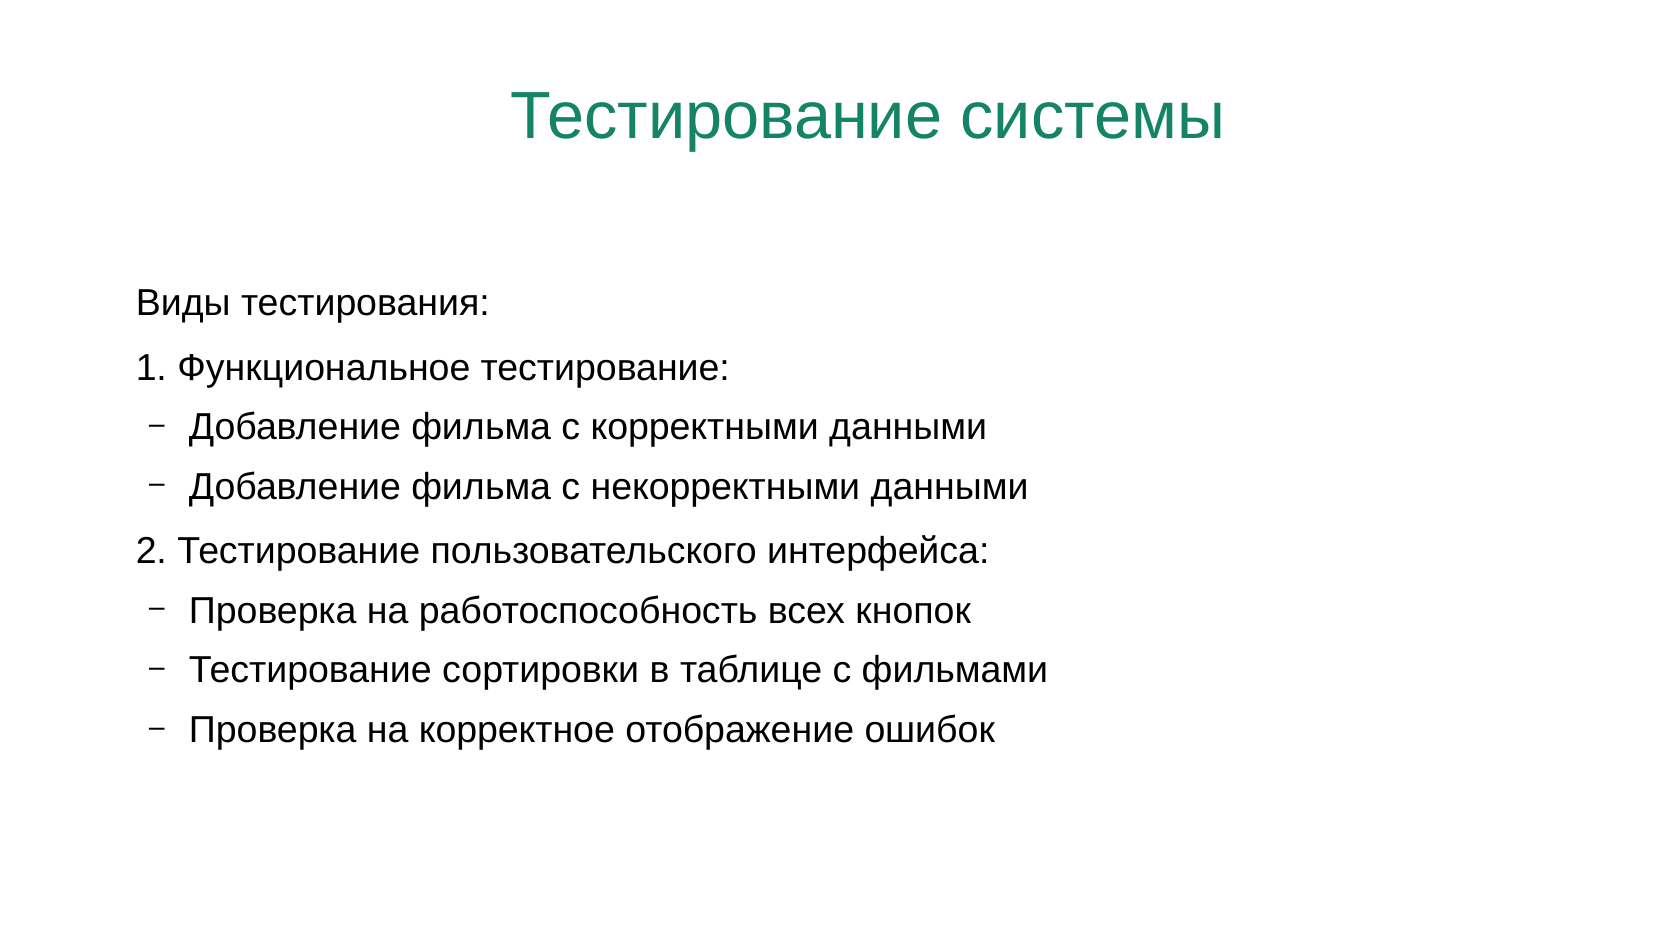

# Тестирование системы
Виды тестирования:
1. Функциональное тестирование:
Добавление фильма с корректными данными
Добавление фильма с некорректными данными
2. Тестирование пользовательского интерфейса:
Проверка на работоспособность всех кнопок
Тестирование сортировки в таблице с фильмами
Проверка на корректное отображение ошибок